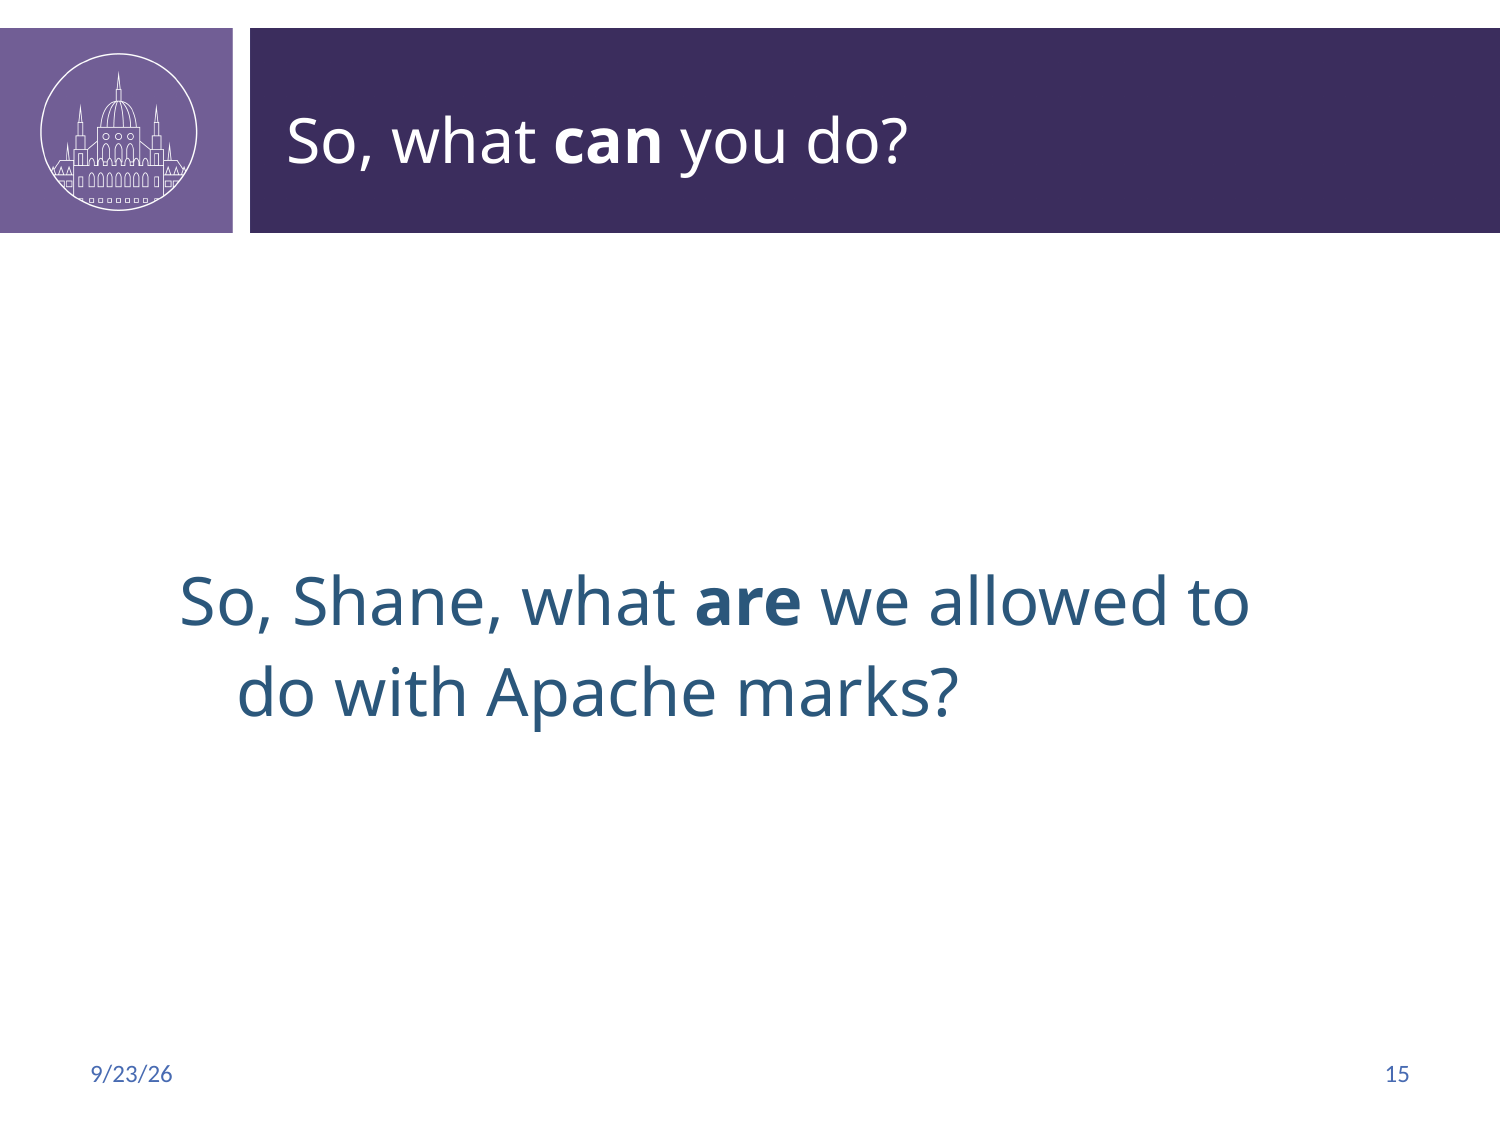

# So, what can you do?
So, Shane, what are we allowed to do with Apache marks?